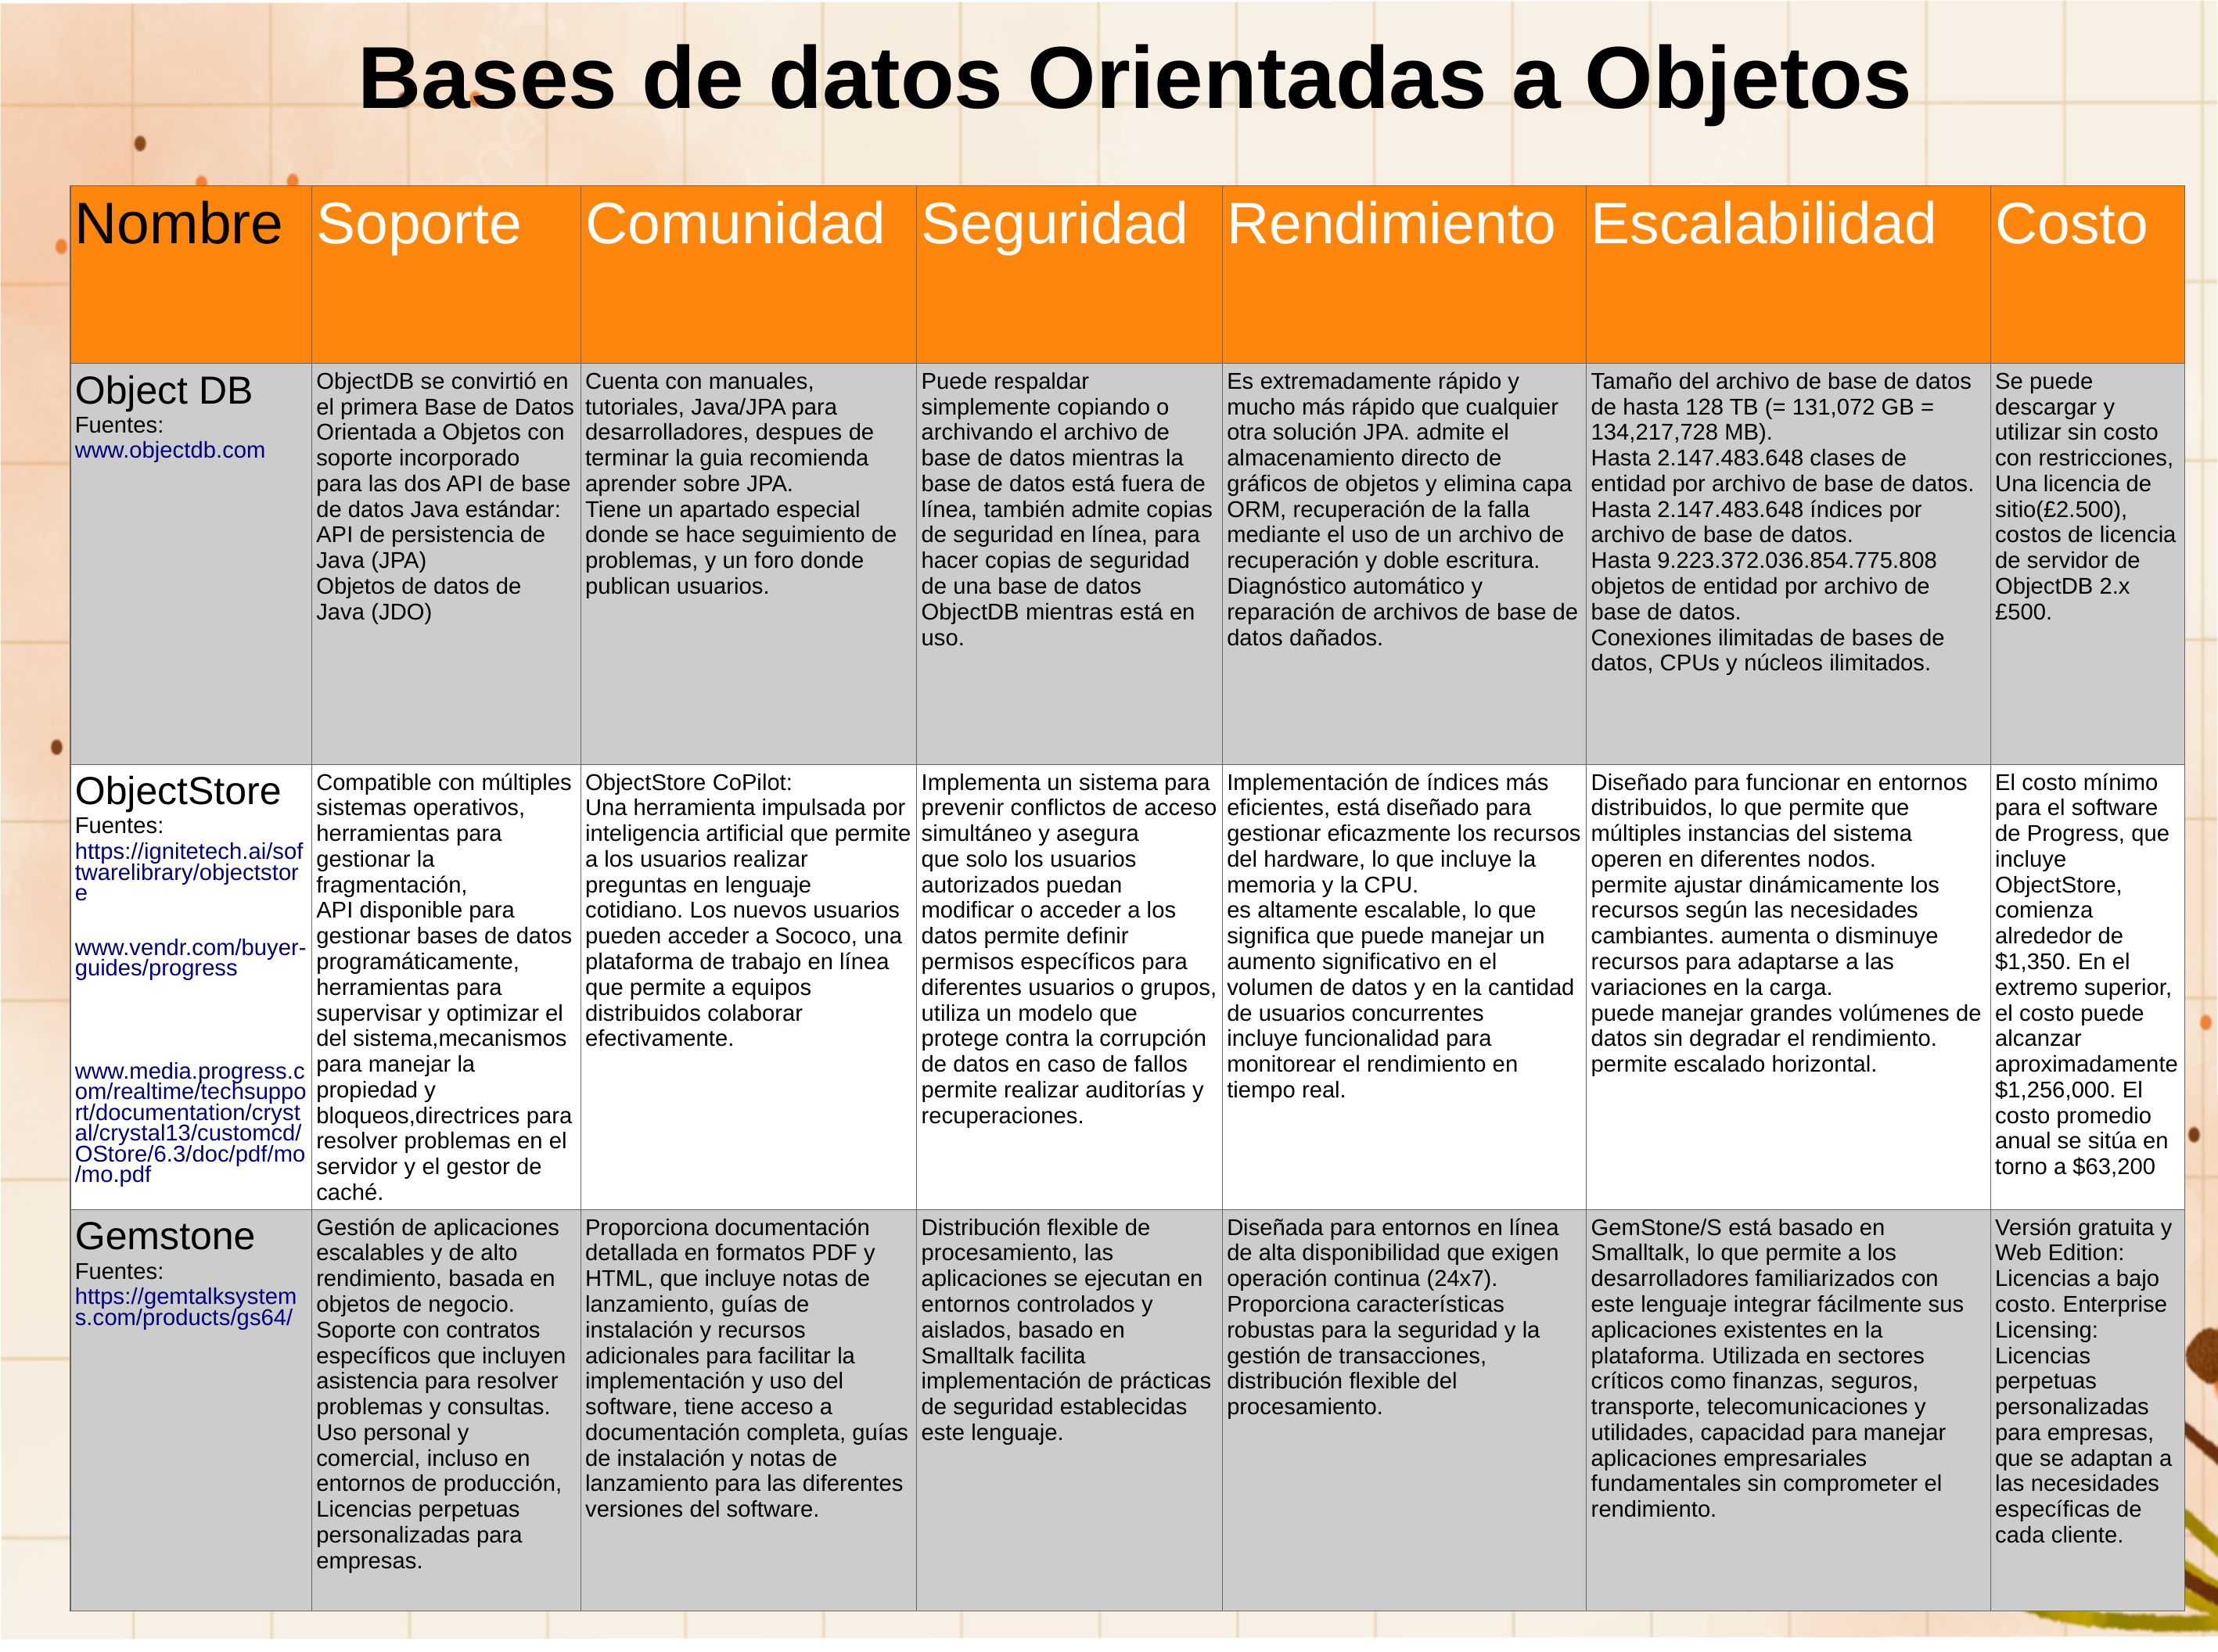

Bases de datos Orientadas a Objetos
| Nombre | Soporte | Comunidad | Seguridad | Rendimiento | Escalabilidad | Costo |
| --- | --- | --- | --- | --- | --- | --- |
| Object DB Fuentes: www.objectdb.com | ObjectDB se convirtió en el primera Base de Datos Orientada a Objetos con soporte incorporado para las dos API de base de datos Java estándar: API de persistencia de Java (JPA) Objetos de datos de Java (JDO) | Cuenta con manuales, tutoriales, Java/JPA para desarrolladores, despues de terminar la guia recomienda aprender sobre JPA. Tiene un apartado especial donde se hace seguimiento de problemas, y un foro donde publican usuarios. | Puede respaldar simplemente copiando o archivando el archivo de base de datos mientras la base de datos está fuera de línea, también admite copias de seguridad en línea, para hacer copias de seguridad de una base de datos ObjectDB mientras está en uso. | Es extremadamente rápido y mucho más rápido que cualquier otra solución JPA. admite el almacenamiento directo de gráficos de objetos y elimina capa ORM, recuperación de la falla mediante el uso de un archivo de recuperación y doble escritura. Diagnóstico automático y reparación de archivos de base de datos dañados. | Tamaño del archivo de base de datos de hasta 128 TB (= 131,072 GB = 134,217,728 MB). Hasta 2.147.483.648 clases de entidad por archivo de base de datos. Hasta 2.147.483.648 índices por archivo de base de datos. Hasta 9.223.372.036.854.775.808 objetos de entidad por archivo de base de datos. Conexiones ilimitadas de bases de datos, CPUs y núcleos ilimitados. | Se puede descargar y utilizar sin costo con restricciones, Una licencia de sitio(£2.500), costos de licencia de servidor de ObjectDB 2.x £500. |
| ObjectStore Fuentes: https://ignitetech.ai/softwarelibrary/objectstore www.vendr.com/buyer-guides/progress www.media.progress.com/realtime/techsupport/documentation/crystal/crystal13/customcd/OStore/6.3/doc/pdf/mo/mo.pdf | Compatible con múltiples sistemas operativos, herramientas para gestionar la fragmentación, API disponible para gestionar bases de datos programáticamente, herramientas para supervisar y optimizar el del sistema,mecanismos para manejar la propiedad y bloqueos,directrices para resolver problemas en el servidor y el gestor de caché. | ObjectStore CoPilot: Una herramienta impulsada por inteligencia artificial que permite a los usuarios realizar preguntas en lenguaje cotidiano. Los nuevos usuarios pueden acceder a Sococo, una plataforma de trabajo en línea que permite a equipos distribuidos colaborar efectivamente. | Implementa un sistema para prevenir conflictos de acceso simultáneo y asegura que solo los usuarios autorizados puedan modificar o acceder a los datos permite definir permisos específicos para diferentes usuarios o grupos, utiliza un modelo que protege contra la corrupción de datos en caso de fallos permite realizar auditorías y recuperaciones. | Implementación de índices más eficientes, está diseñado para gestionar eficazmente los recursos del hardware, lo que incluye la memoria y la CPU. es altamente escalable, lo que significa que puede manejar un aumento significativo en el volumen de datos y en la cantidad de usuarios concurrentes incluye funcionalidad para monitorear el rendimiento en tiempo real. | Diseñado para funcionar en entornos distribuidos, lo que permite que múltiples instancias del sistema operen en diferentes nodos. permite ajustar dinámicamente los recursos según las necesidades cambiantes. aumenta o disminuye recursos para adaptarse a las variaciones en la carga. puede manejar grandes volúmenes de datos sin degradar el rendimiento. permite escalado horizontal. | El costo mínimo para el software de Progress, que incluye ObjectStore, comienza alrededor de $1,350. En el extremo superior, el costo puede alcanzar aproximadamente $1,256,000. El costo promedio anual se sitúa en torno a $63,200 |
| Gemstone Fuentes: https://gemtalksystems.com/products/gs64/ | Gestión de aplicaciones escalables y de alto rendimiento, basada en objetos de negocio. Soporte con contratos específicos que incluyen asistencia para resolver problemas y consultas. Uso personal y comercial, incluso en entornos de producción, Licencias perpetuas personalizadas para empresas. | Proporciona documentación detallada en formatos PDF y HTML, que incluye notas de lanzamiento, guías de instalación y recursos adicionales para facilitar la implementación y uso del software, tiene acceso a documentación completa, guías de instalación y notas de lanzamiento para las diferentes versiones del software. | Distribución flexible de procesamiento, las aplicaciones se ejecutan en entornos controlados y aislados, basado en Smalltalk facilita implementación de prácticas de seguridad establecidas este lenguaje. | Diseñada para entornos en línea de alta disponibilidad que exigen operación continua (24x7). Proporciona características robustas para la seguridad y la gestión de transacciones, distribución flexible del procesamiento. | GemStone/S está basado en Smalltalk, lo que permite a los desarrolladores familiarizados con este lenguaje integrar fácilmente sus aplicaciones existentes en la plataforma. Utilizada en sectores críticos como finanzas, seguros, transporte, telecomunicaciones y utilidades, capacidad para manejar aplicaciones empresariales fundamentales sin comprometer el rendimiento. | Versión gratuita y Web Edition: Licencias a bajo costo. Enterprise Licensing: Licencias perpetuas personalizadas para empresas, que se adaptan a las necesidades específicas de cada cliente. |